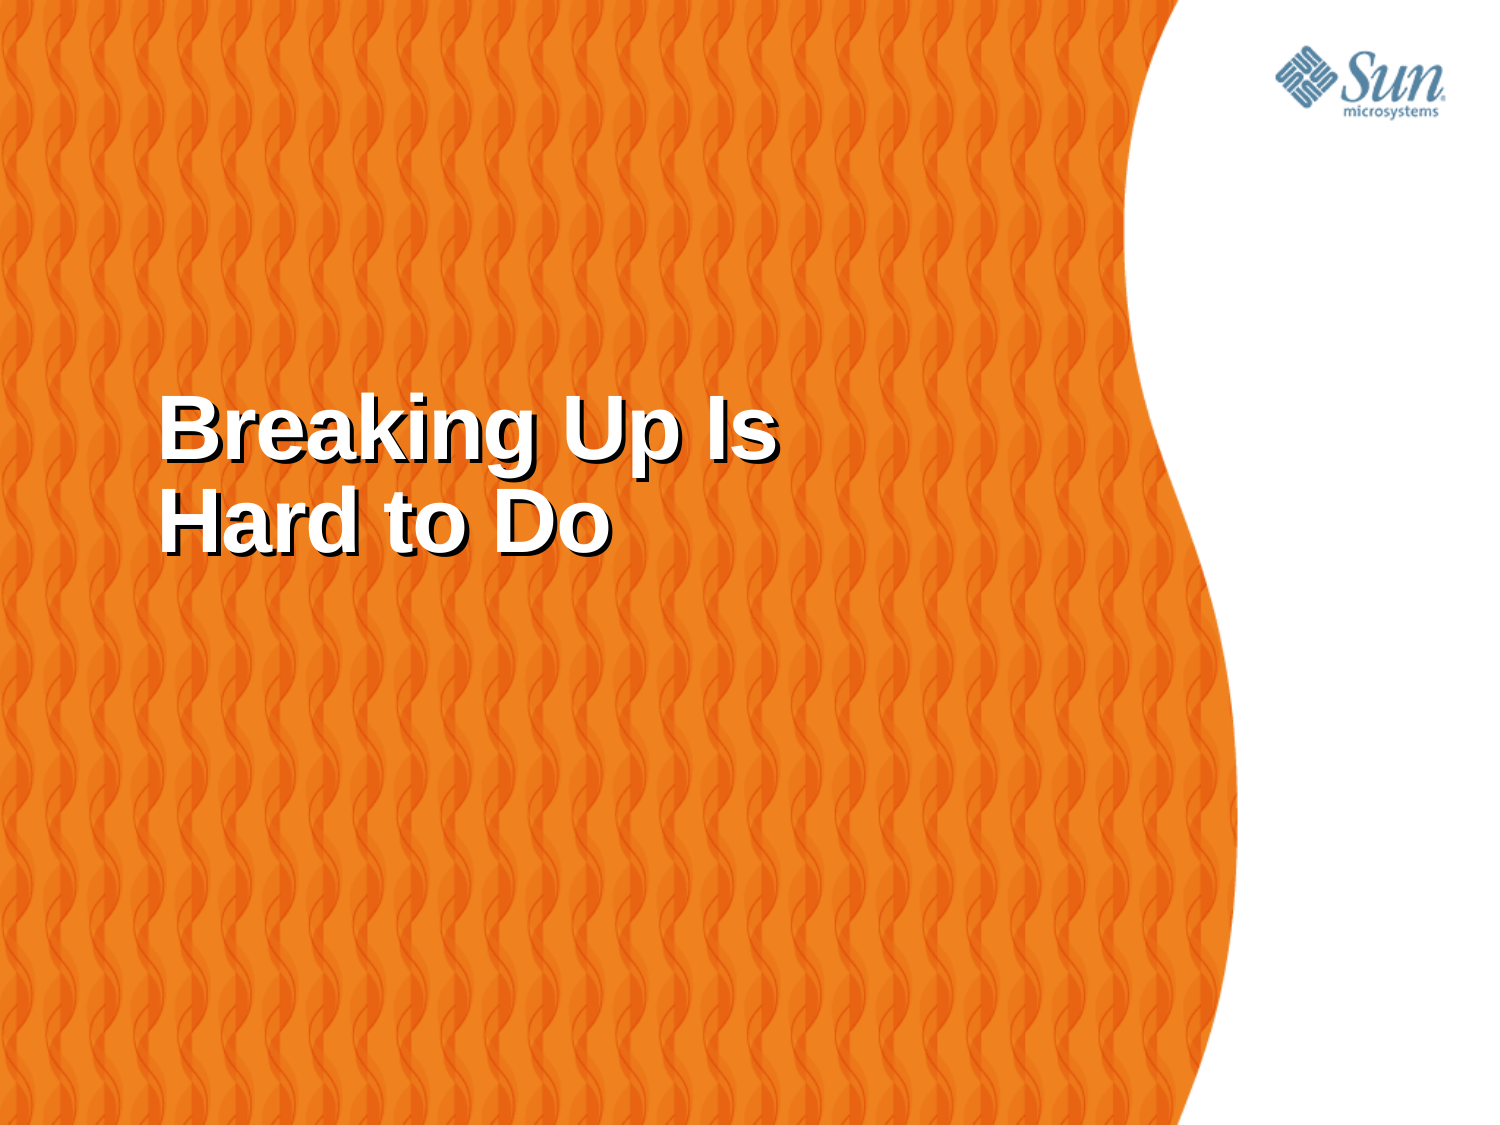

# Breaking Up Is Hard to Do